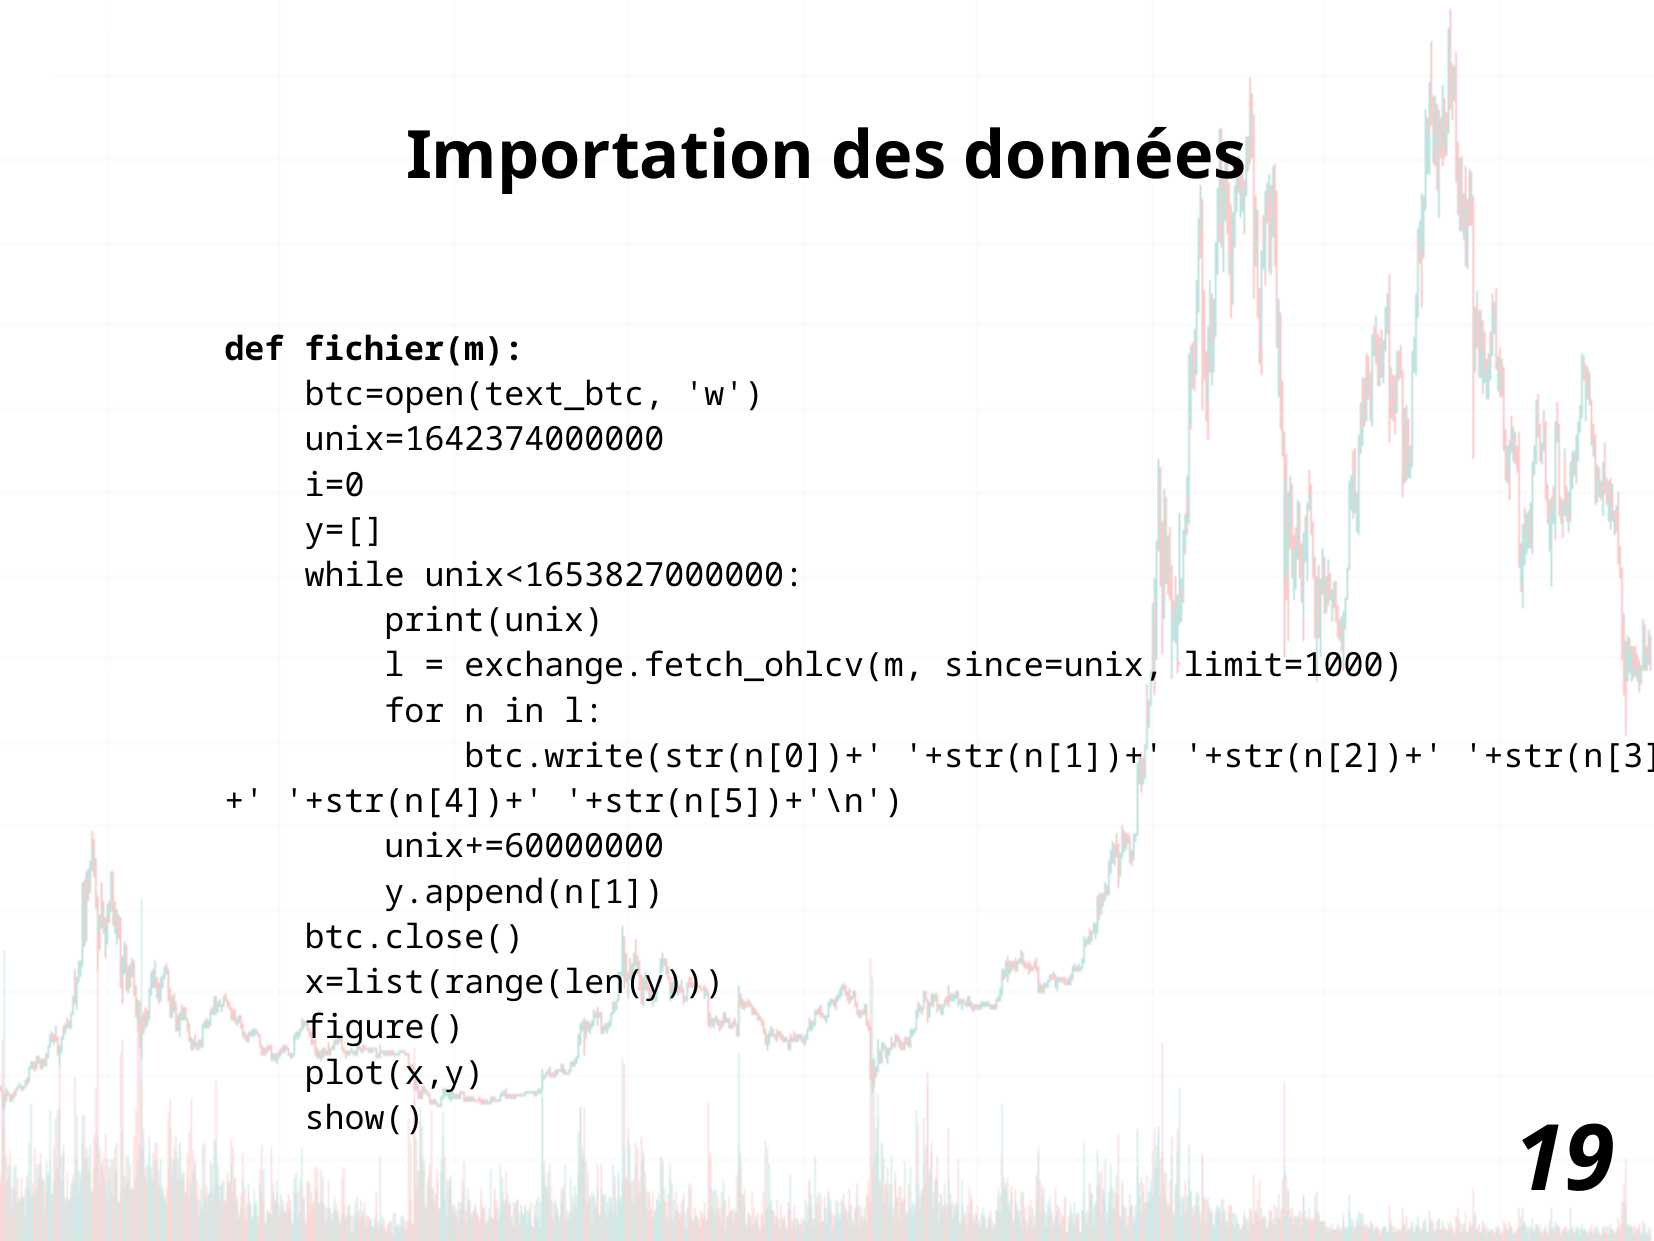

# Importation des données
def fichier(m):
 btc=open(text_btc, 'w')
 unix=1642374000000
 i=0
 y=[]
 while unix<1653827000000:
 print(unix)
 l = exchange.fetch_ohlcv(m, since=unix, limit=1000)
 for n in l:
 btc.write(str(n[0])+' '+str(n[1])+' '+str(n[2])+' '+str(n[3])+' '+str(n[4])+' '+str(n[5])+'\n')
 unix+=60000000
 y.append(n[1])
 btc.close()
 x=list(range(len(y)))
 figure()
 plot(x,y)
 show()
19